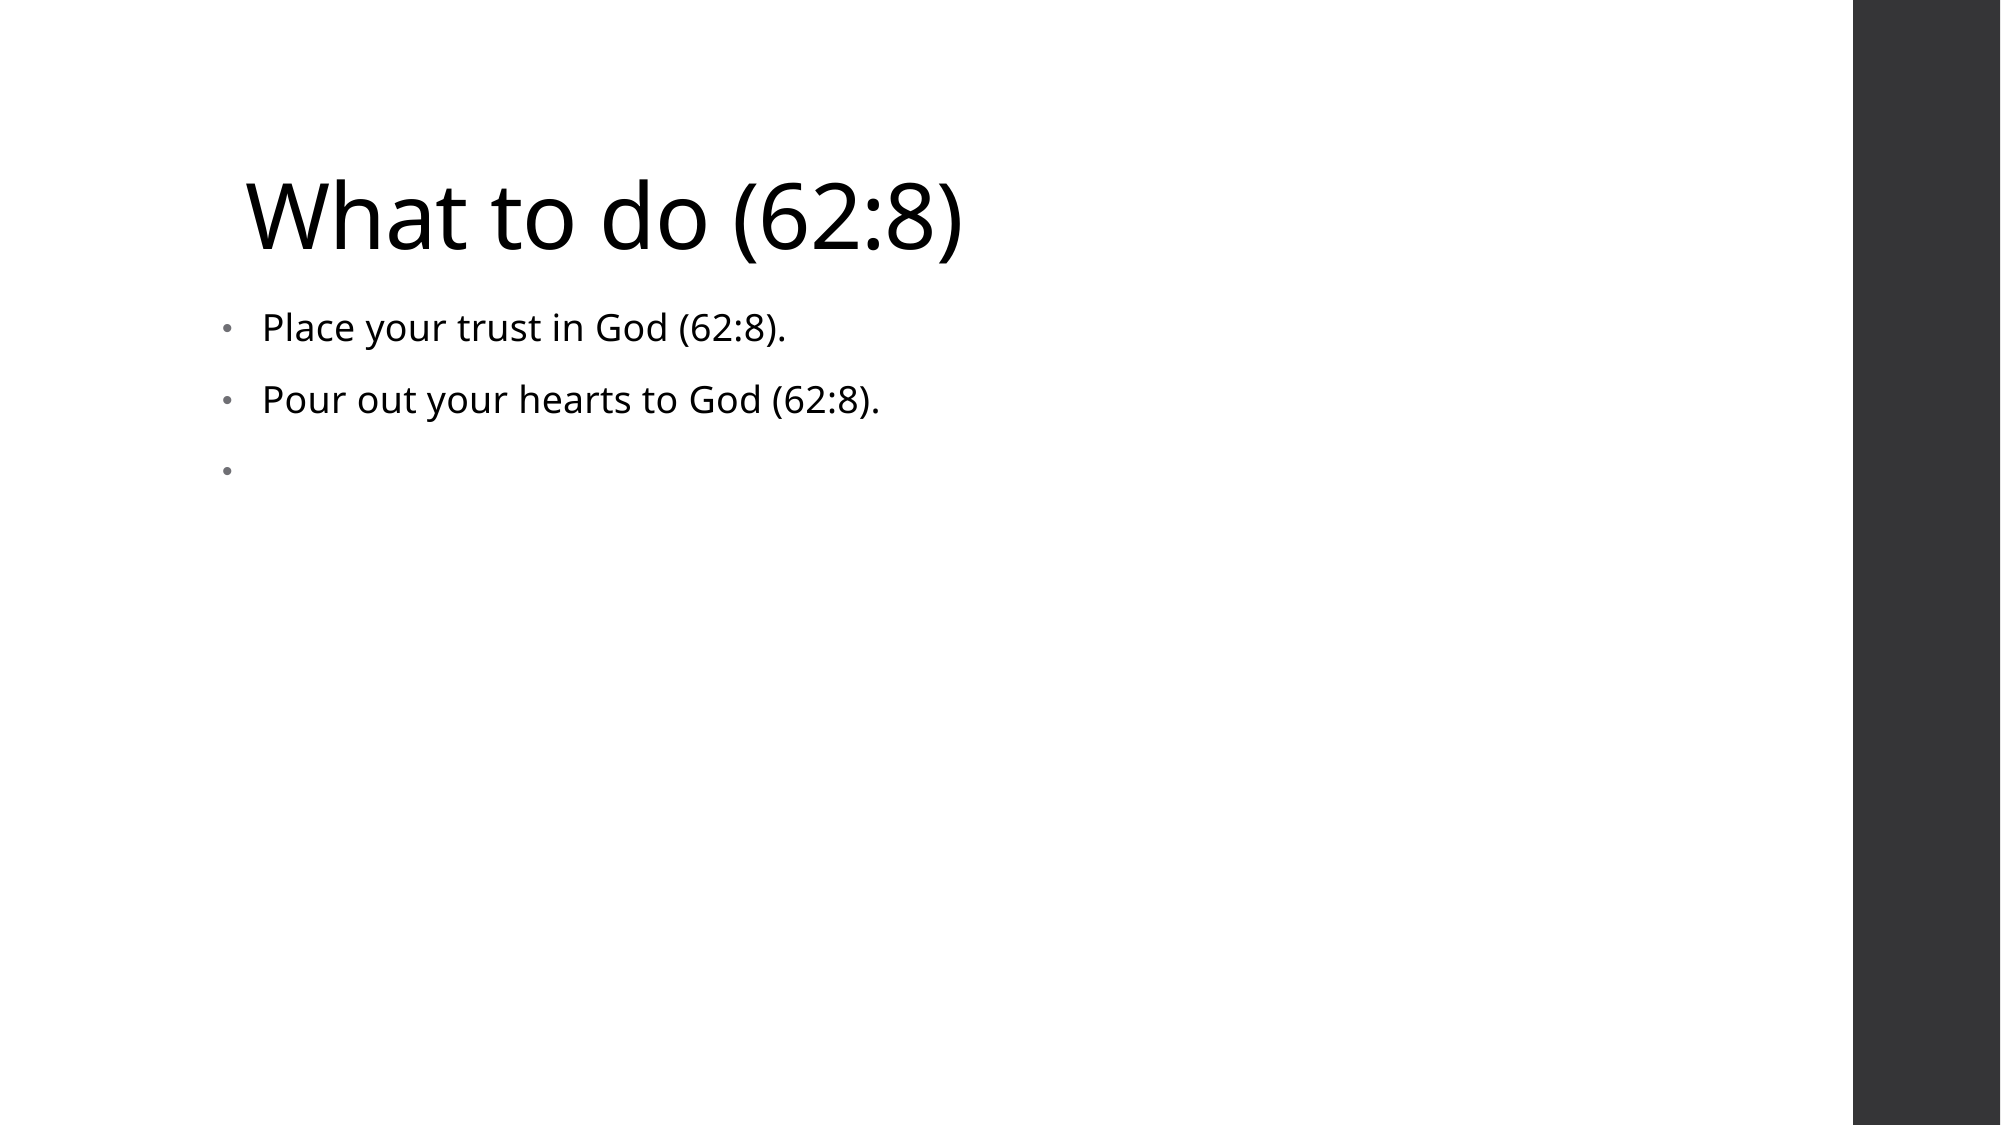

# What to do (62:8)
 Place your trust in God (62:8).
 Pour out your hearts to God (62:8).